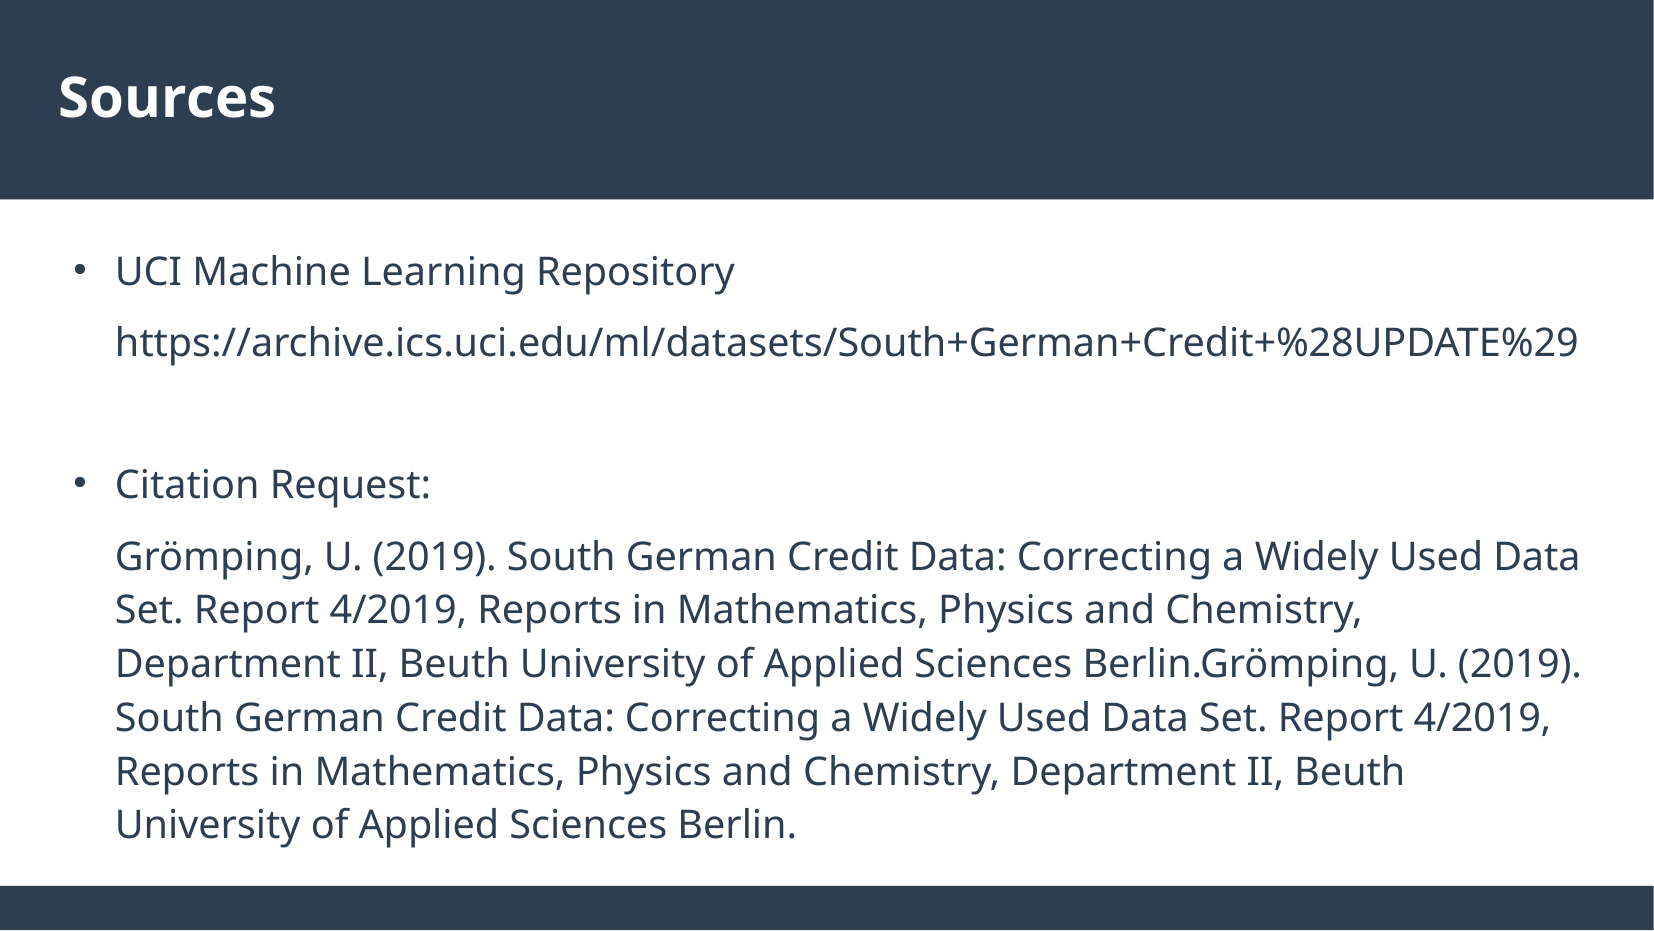

# Sources
UCI Machine Learning Repository
https://archive.ics.uci.edu/ml/datasets/South+German+Credit+%28UPDATE%29
Citation Request:
Grömping, U. (2019). South German Credit Data: Correcting a Widely Used Data Set. Report 4/2019, Reports in Mathematics, Physics and Chemistry, Department II, Beuth University of Applied Sciences Berlin.Grömping, U. (2019). South German Credit Data: Correcting a Widely Used Data Set. Report 4/2019, Reports in Mathematics, Physics and Chemistry, Department II, Beuth University of Applied Sciences Berlin.